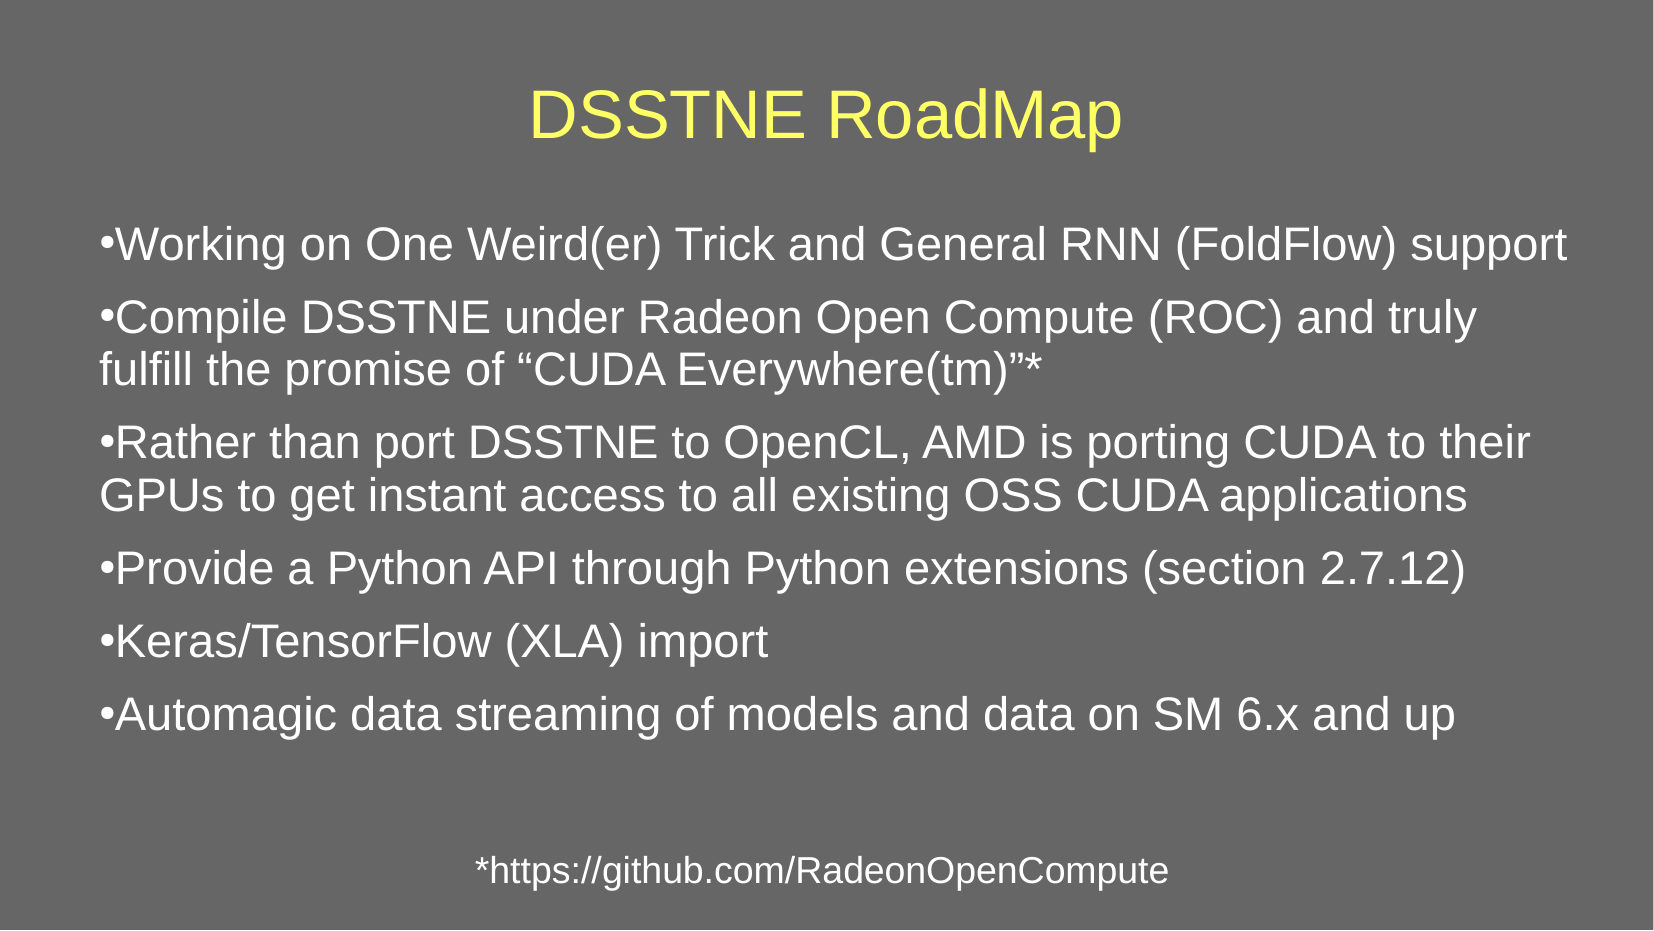

# DSSTNE RoadMap
Working on One Weird(er) Trick and General RNN (FoldFlow) support
Compile DSSTNE under Radeon Open Compute (ROC) and truly fulfill the promise of “CUDA Everywhere(tm)”*
Rather than port DSSTNE to OpenCL, AMD is porting CUDA to their GPUs to get instant access to all existing OSS CUDA applications
Provide a Python API through Python extensions (section 2.7.12)
Keras/TensorFlow (XLA) import
Automagic data streaming of models and data on SM 6.x and up
*https://github.com/RadeonOpenCompute